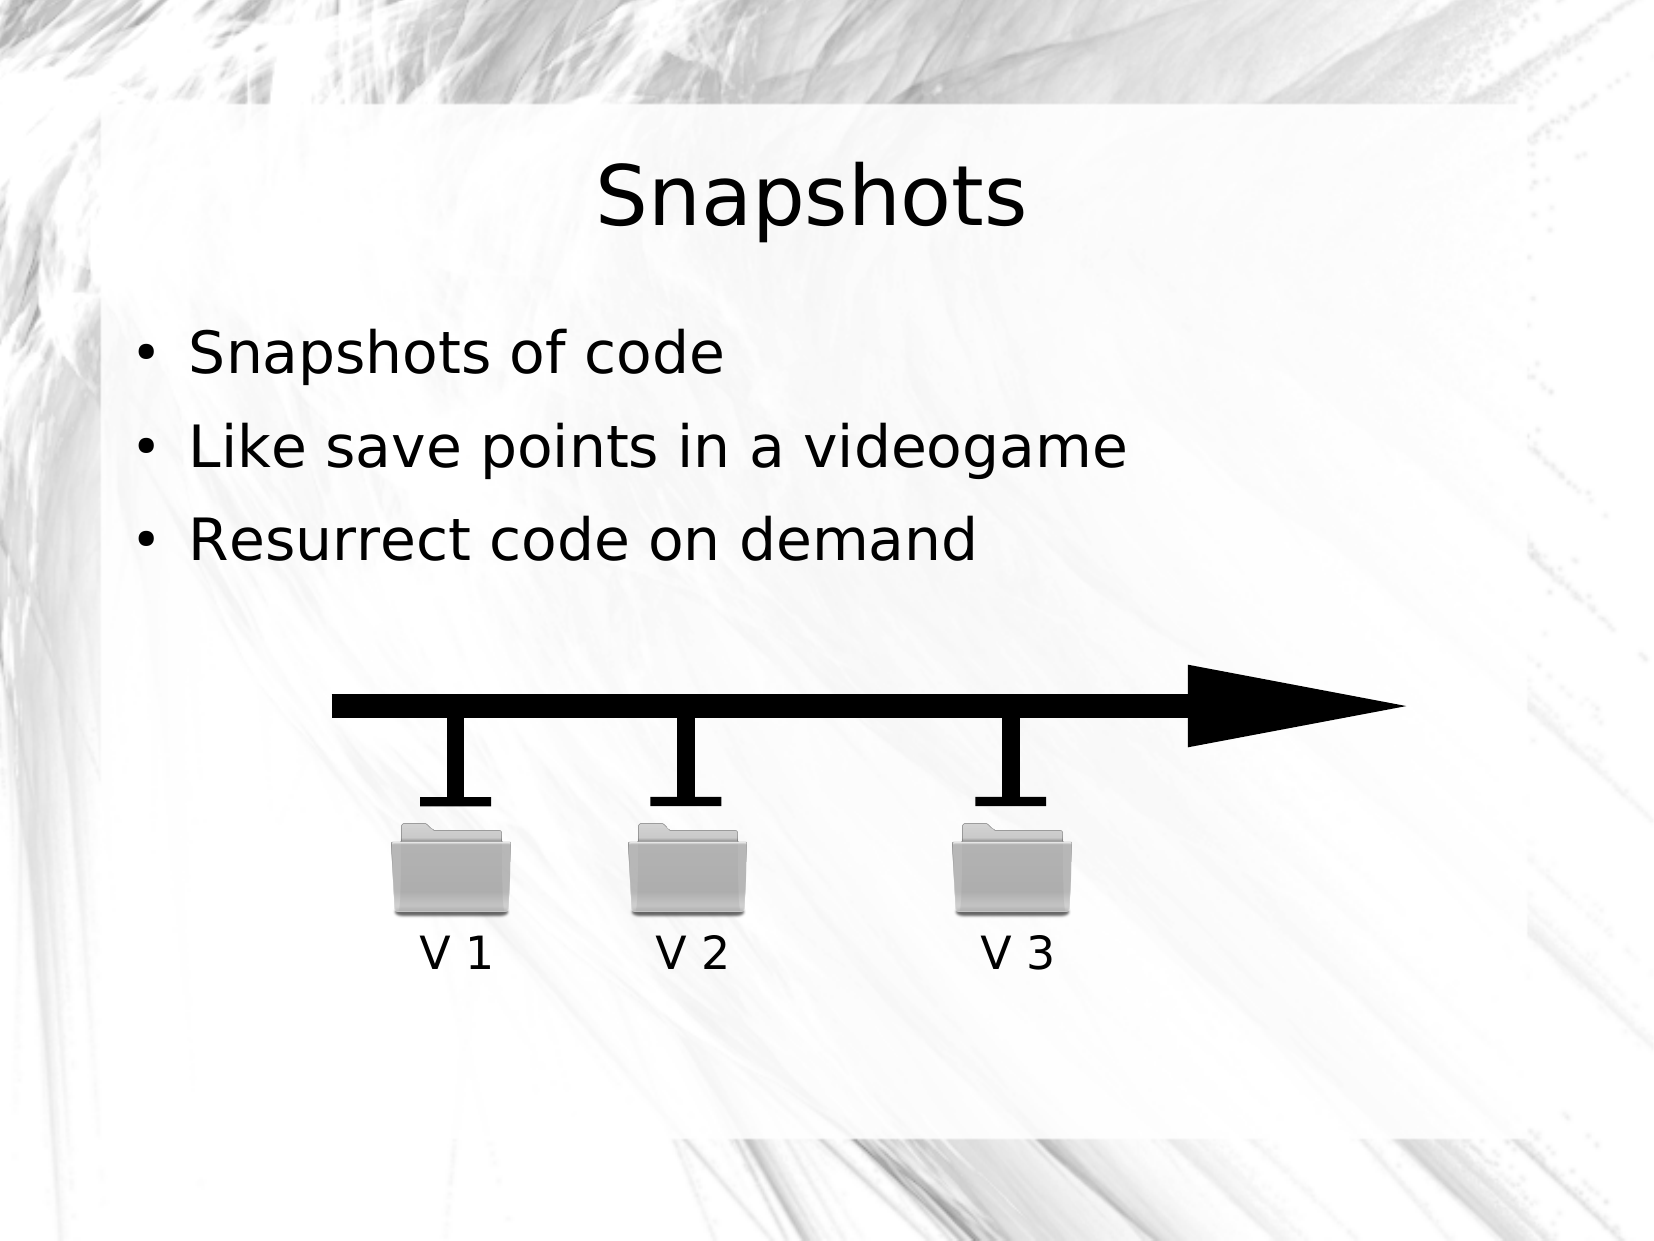

# Snapshots
Snapshots of code
Like save points in a videogame
Resurrect code on demand
V 1
V 2
V 3